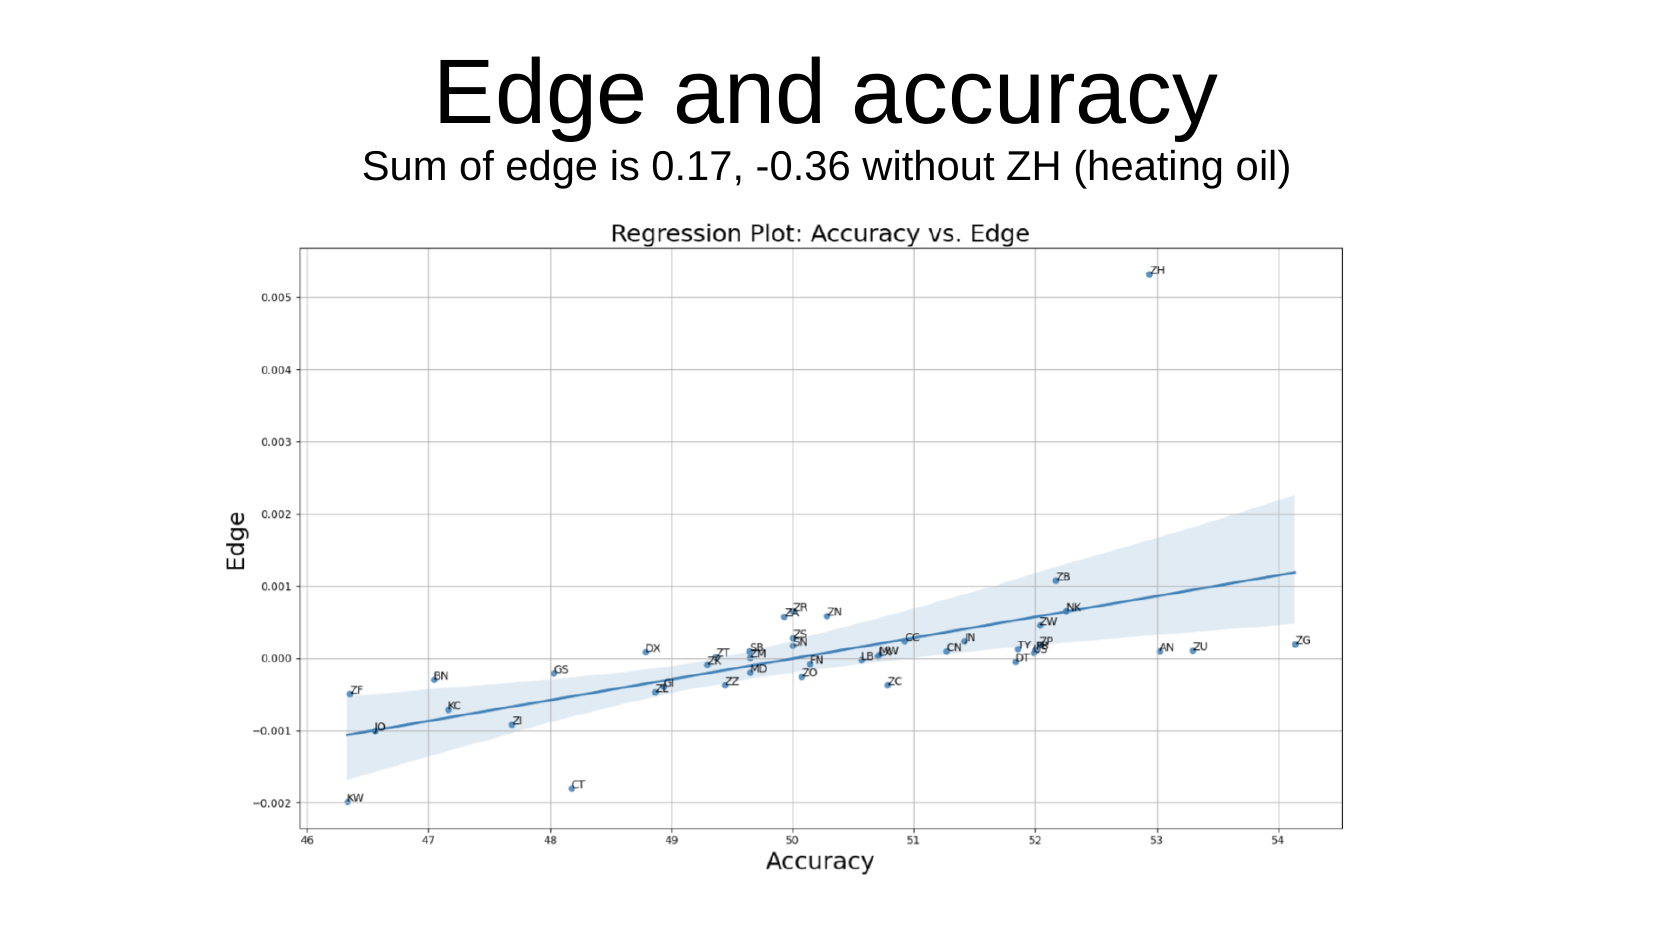

# Edge and accuracy Sum of edge is 0.17, -0.36 without ZH (heating oil)